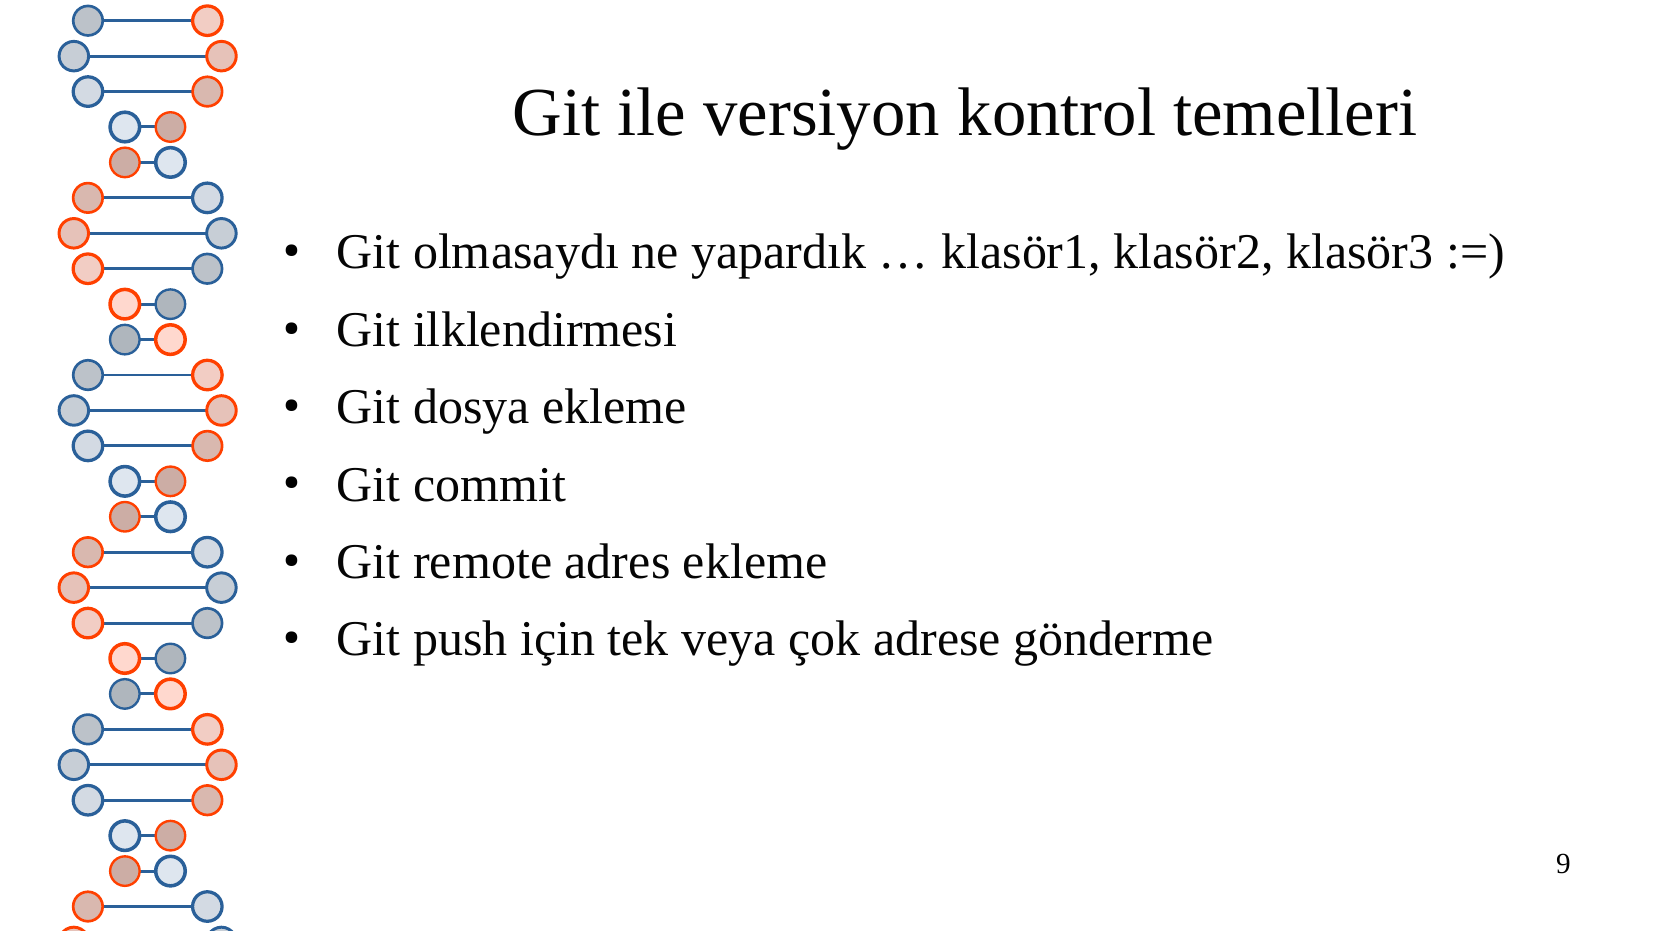

# Git ile versiyon kontrol temelleri
Git olmasaydı ne yapardık … klasör1, klasör2, klasör3 :=)
Git ilklendirmesi
Git dosya ekleme
Git commit
Git remote adres ekleme
Git push için tek veya çok adrese gönderme
9